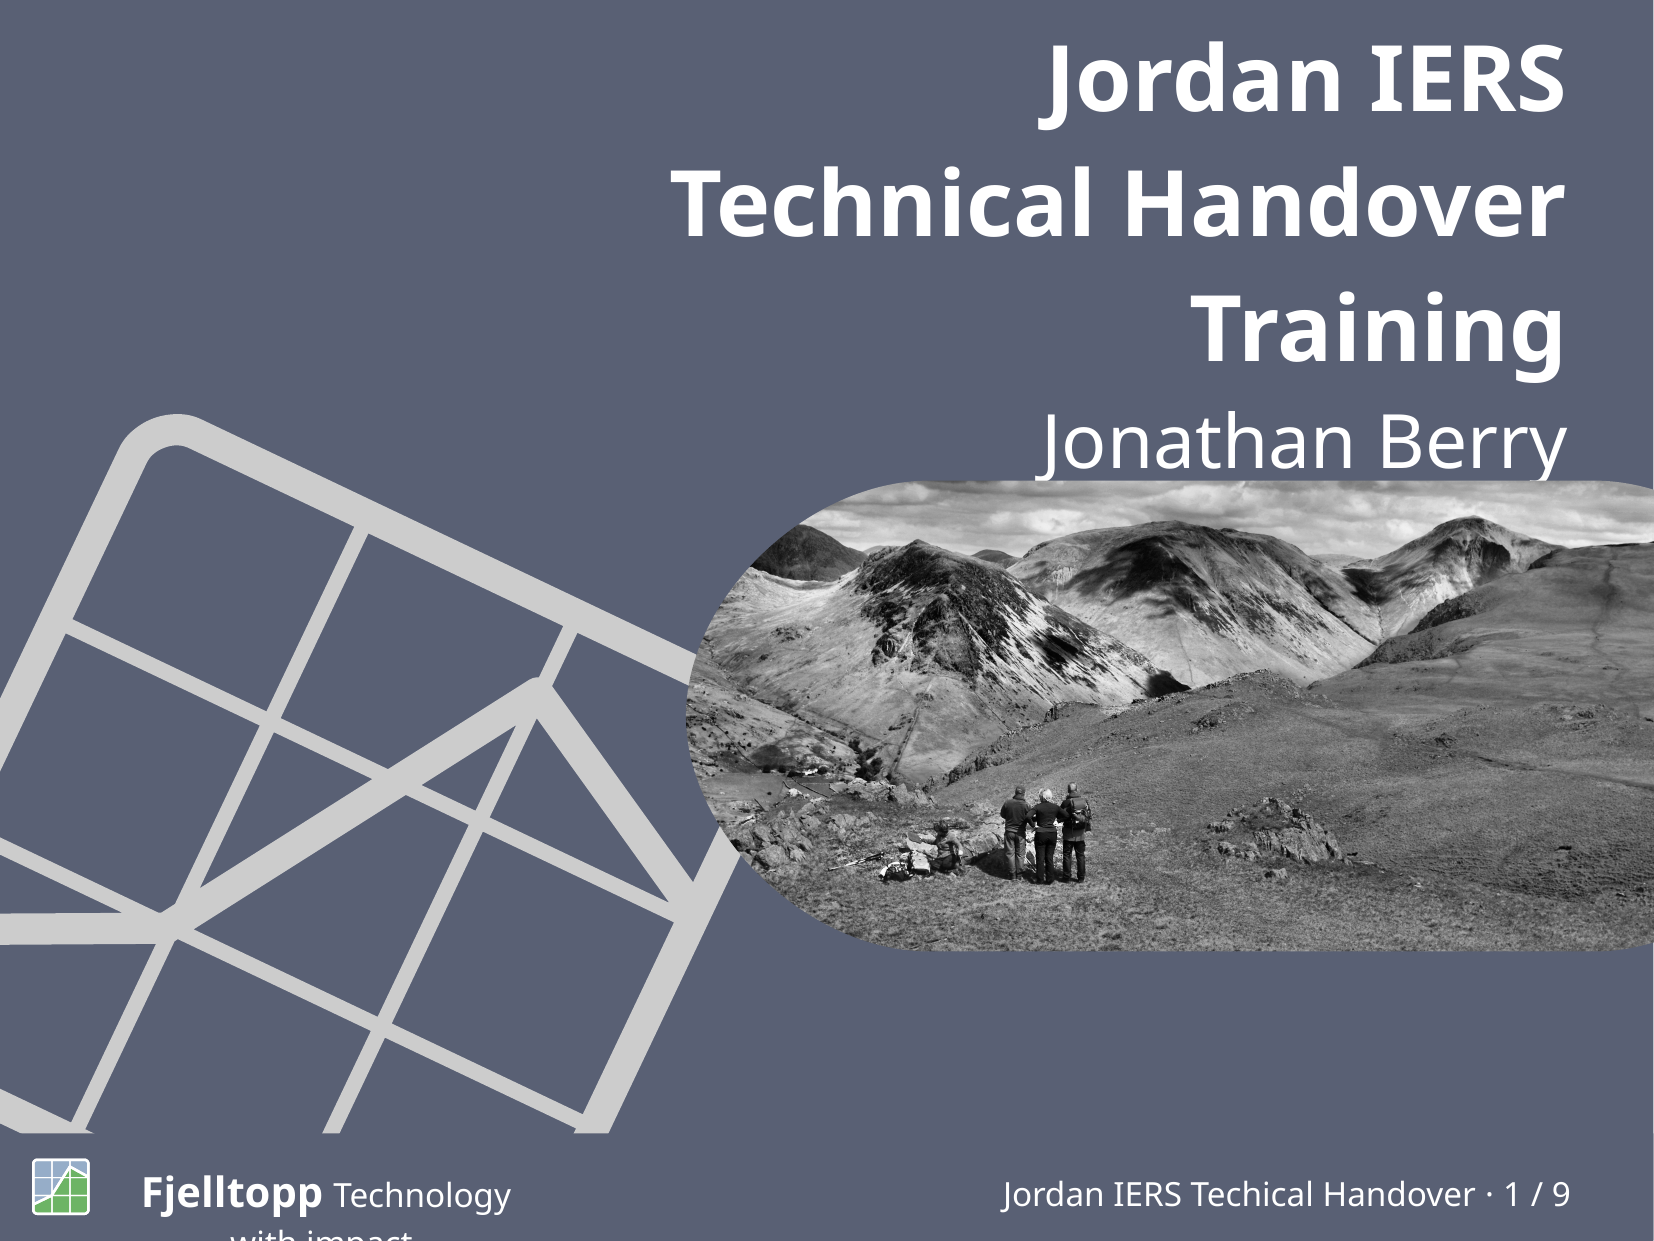

# Jordan IERS Technical Handover Training Jonathan Berry
Fjelltopp Technology with impact.
<footer> · / 9